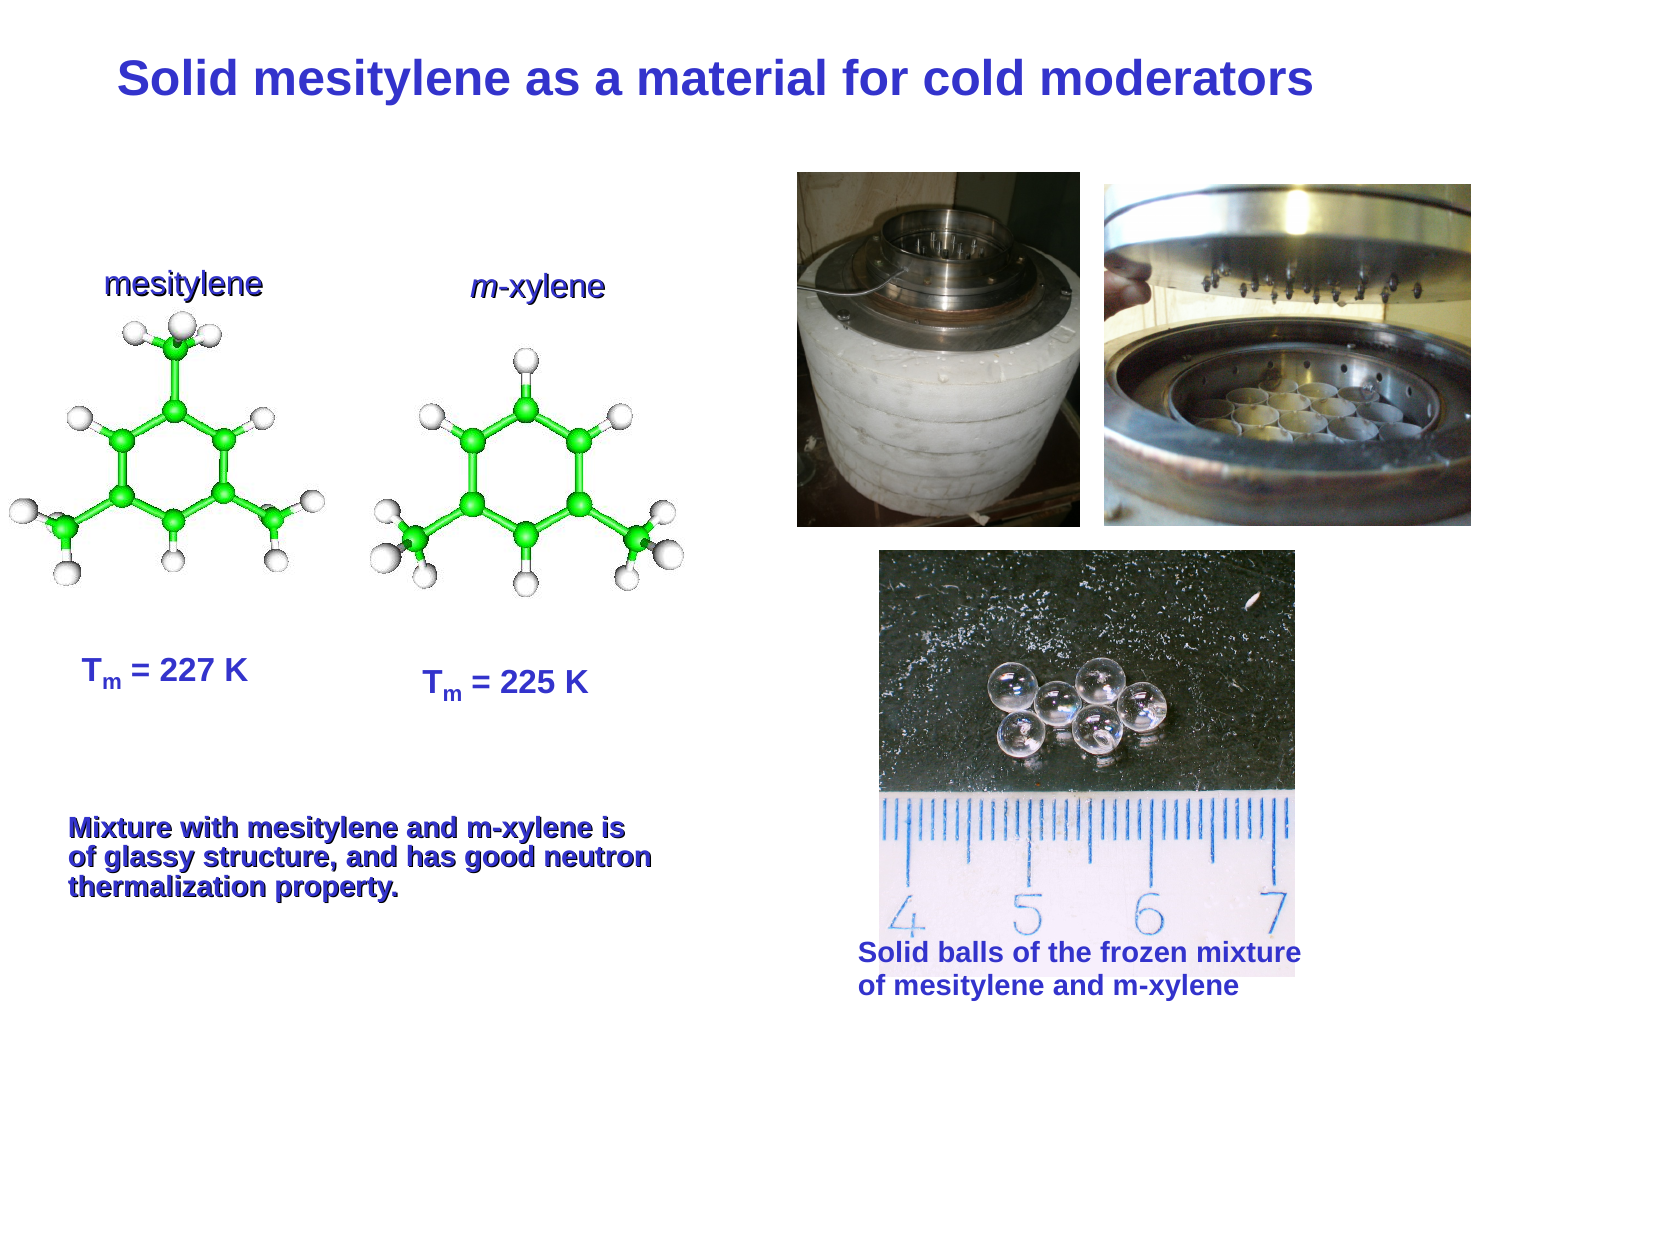

Solid mesitylene as a material for cold moderators
mesitylene
m-xylene
Tm = 227 K
Tm = 225 K
Mixture with mesitylene and m-xylene is of glassy structure, and has good neutron thermalization property.
Solid balls of the frozen mixture
of mesitylene and m-xylene